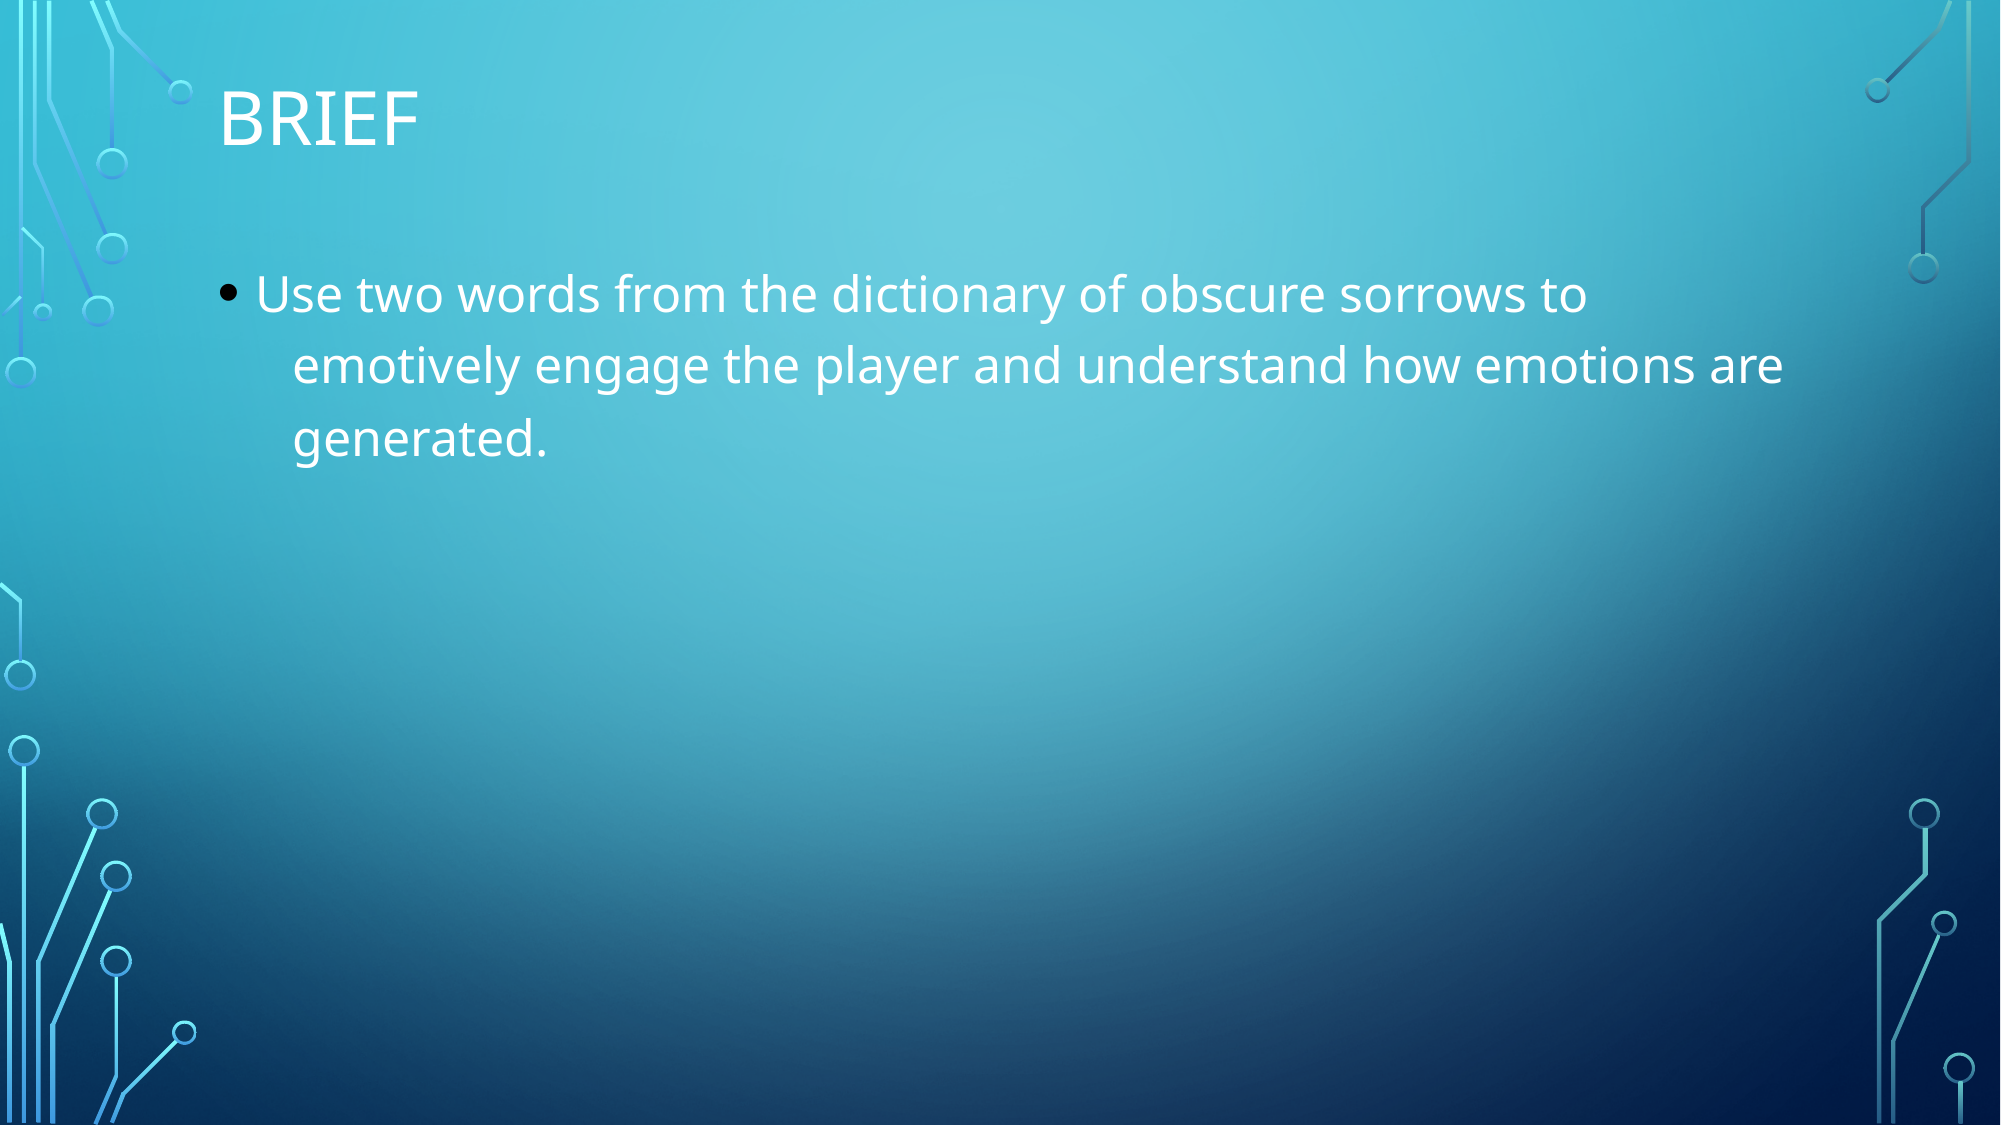

# brief
Use two words from the dictionary of obscure sorrows to emotively engage the player and understand how emotions are generated.